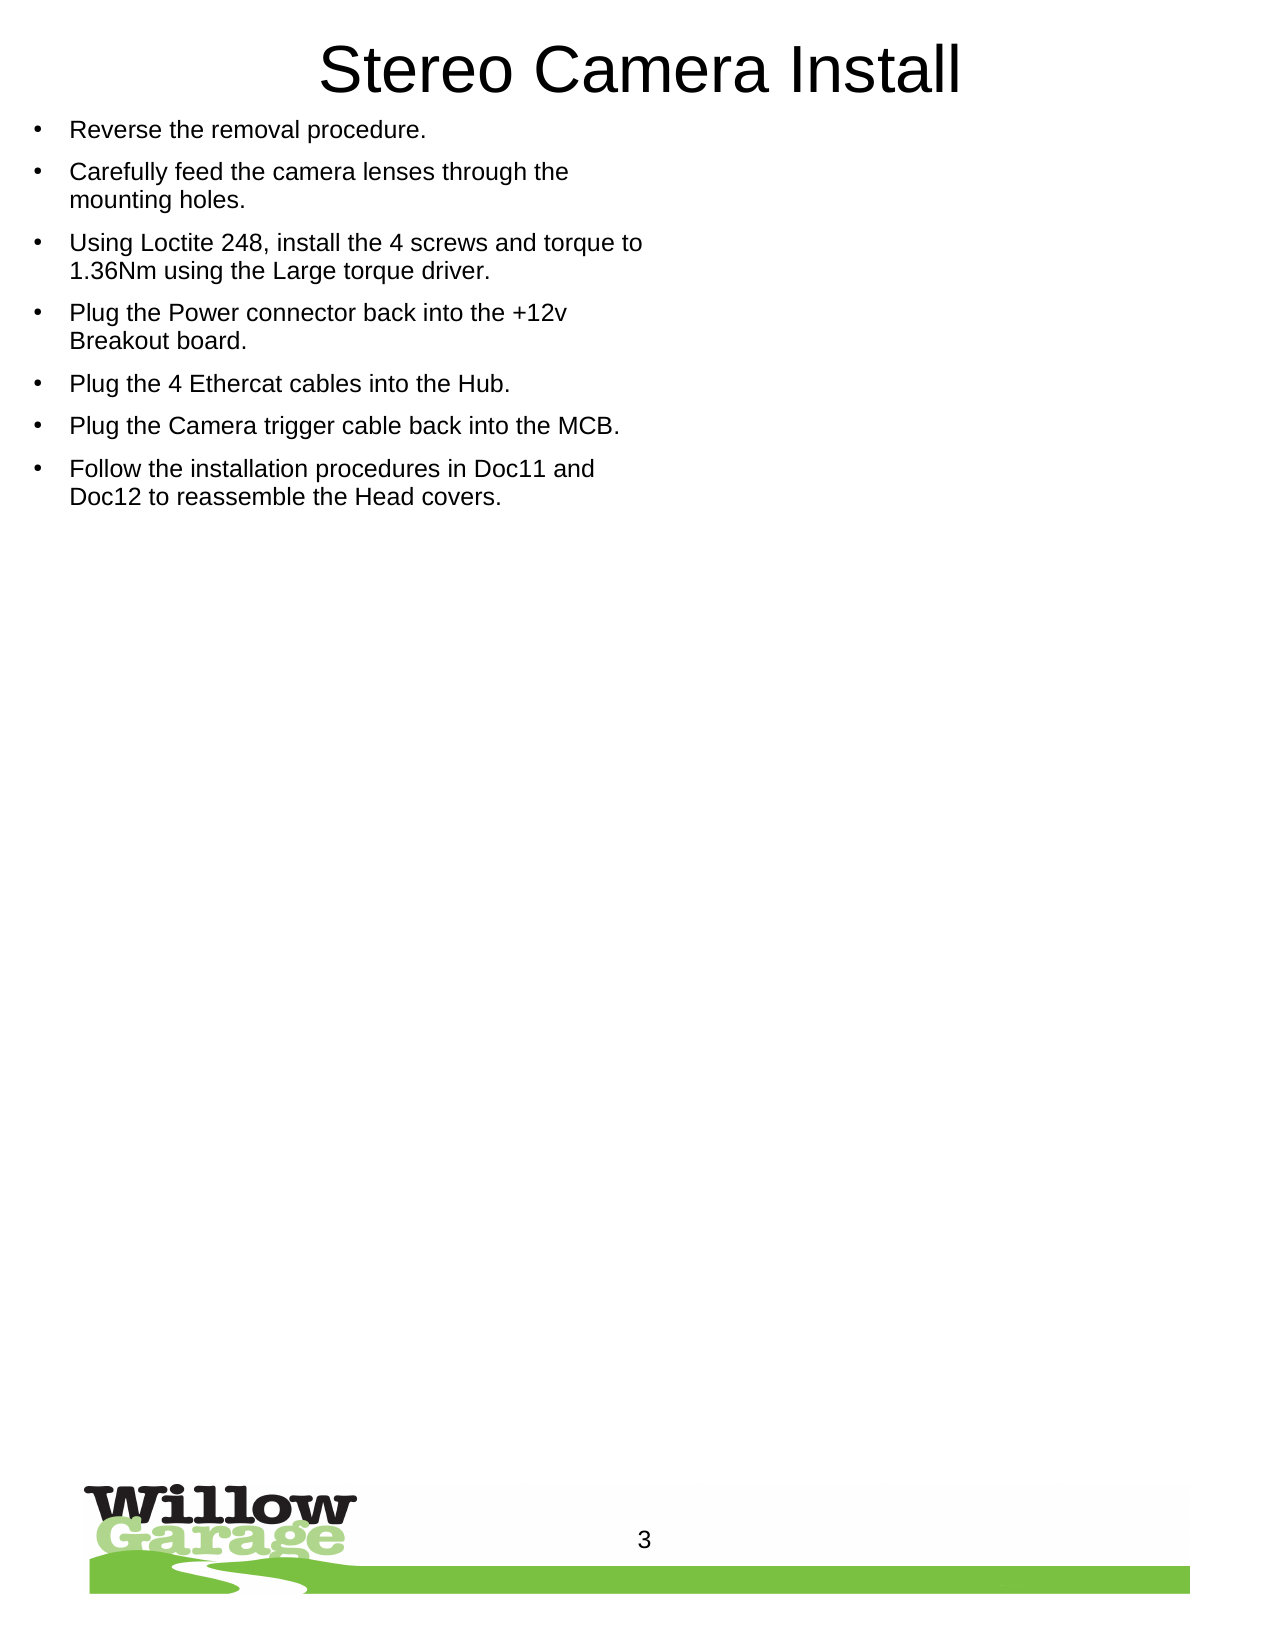

# Stereo Camera Install
Reverse the removal procedure.
Carefully feed the camera lenses through the mounting holes.
Using Loctite 248, install the 4 screws and torque to 1.36Nm using the Large torque driver.
Plug the Power connector back into the +12v Breakout board.
Plug the 4 Ethercat cables into the Hub.
Plug the Camera trigger cable back into the MCB.
Follow the installation procedures in Doc11 and Doc12 to reassemble the Head covers.
3